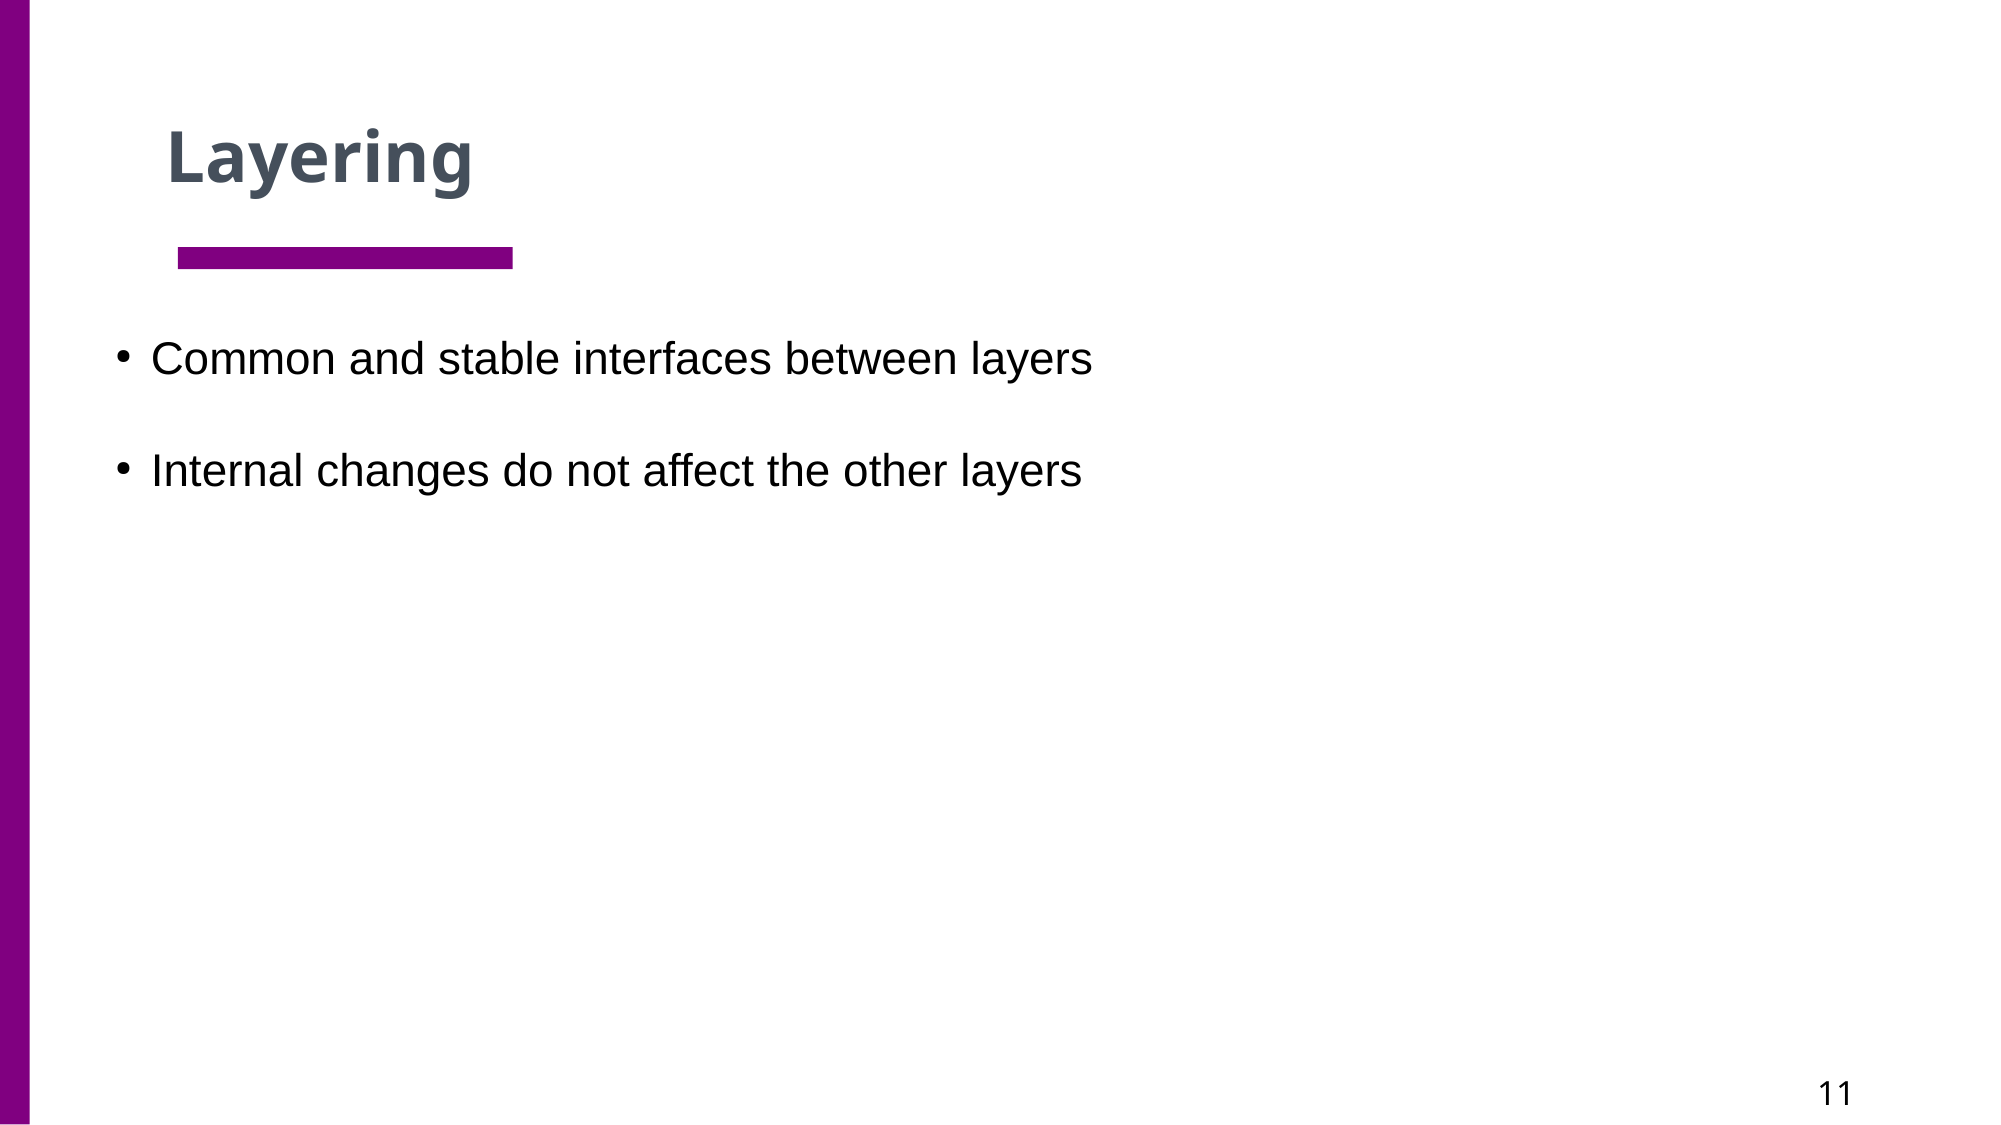

Layering
Common and stable interfaces between layers
Internal changes do not affect the other layers